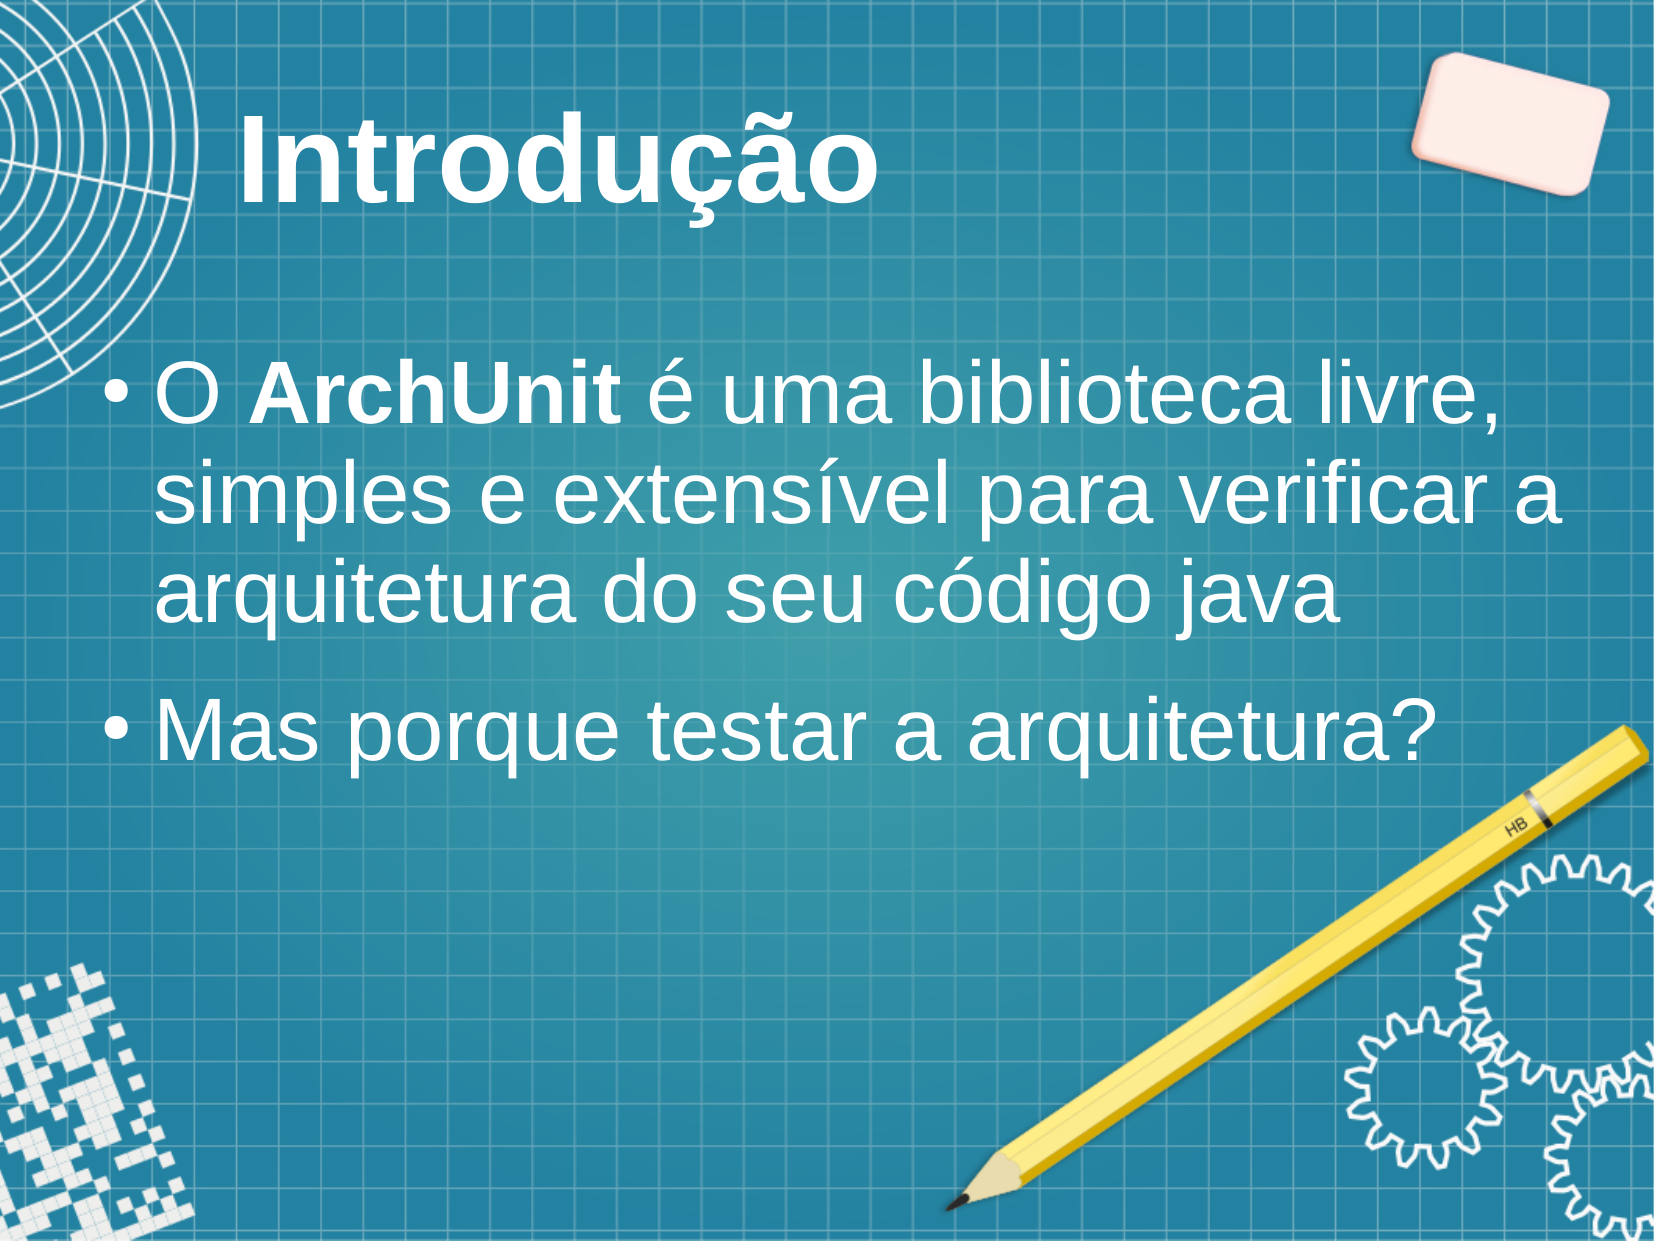

Introdução
# O ArchUnit é uma biblioteca livre, simples e extensível para verificar a arquitetura do seu código java
Mas porque testar a arquitetura?